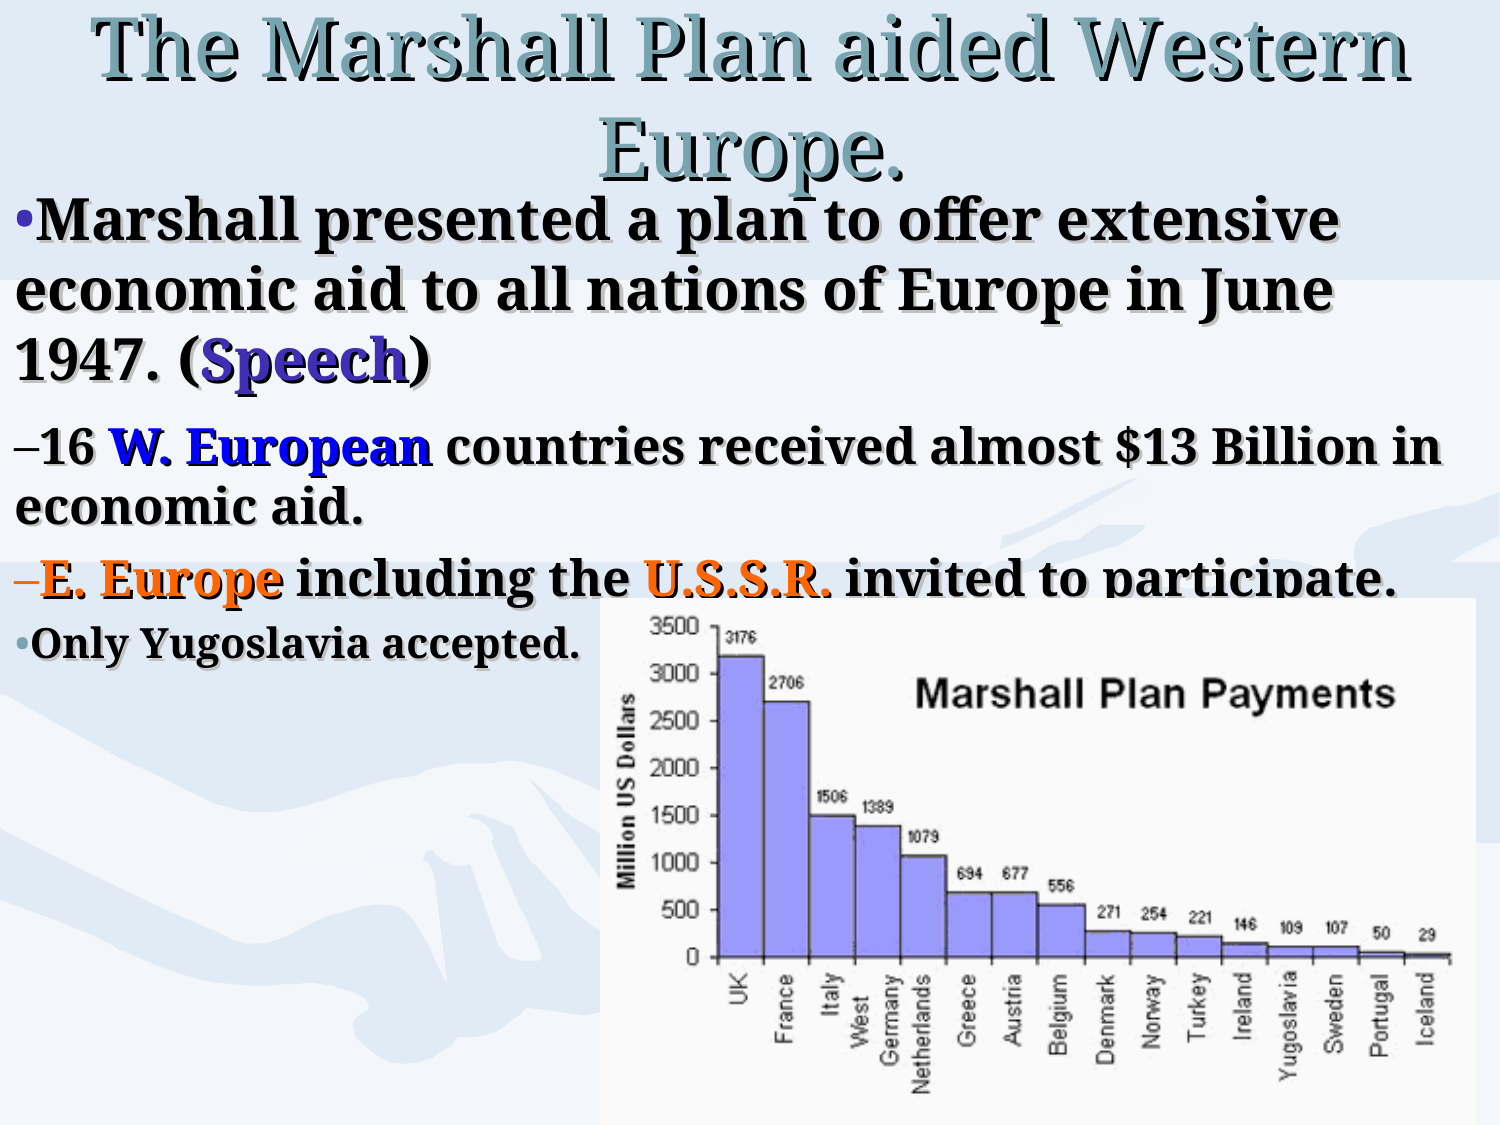

# The Marshall Plan aided Western Europe.
Marshall presented a plan to offer extensive economic aid to all nations of Europe in June 1947. (Speech)
16 W. European countries received almost $13 Billion in economic aid.
E. Europe including the U.S.S.R. invited to participate.
Only Yugoslavia accepted.